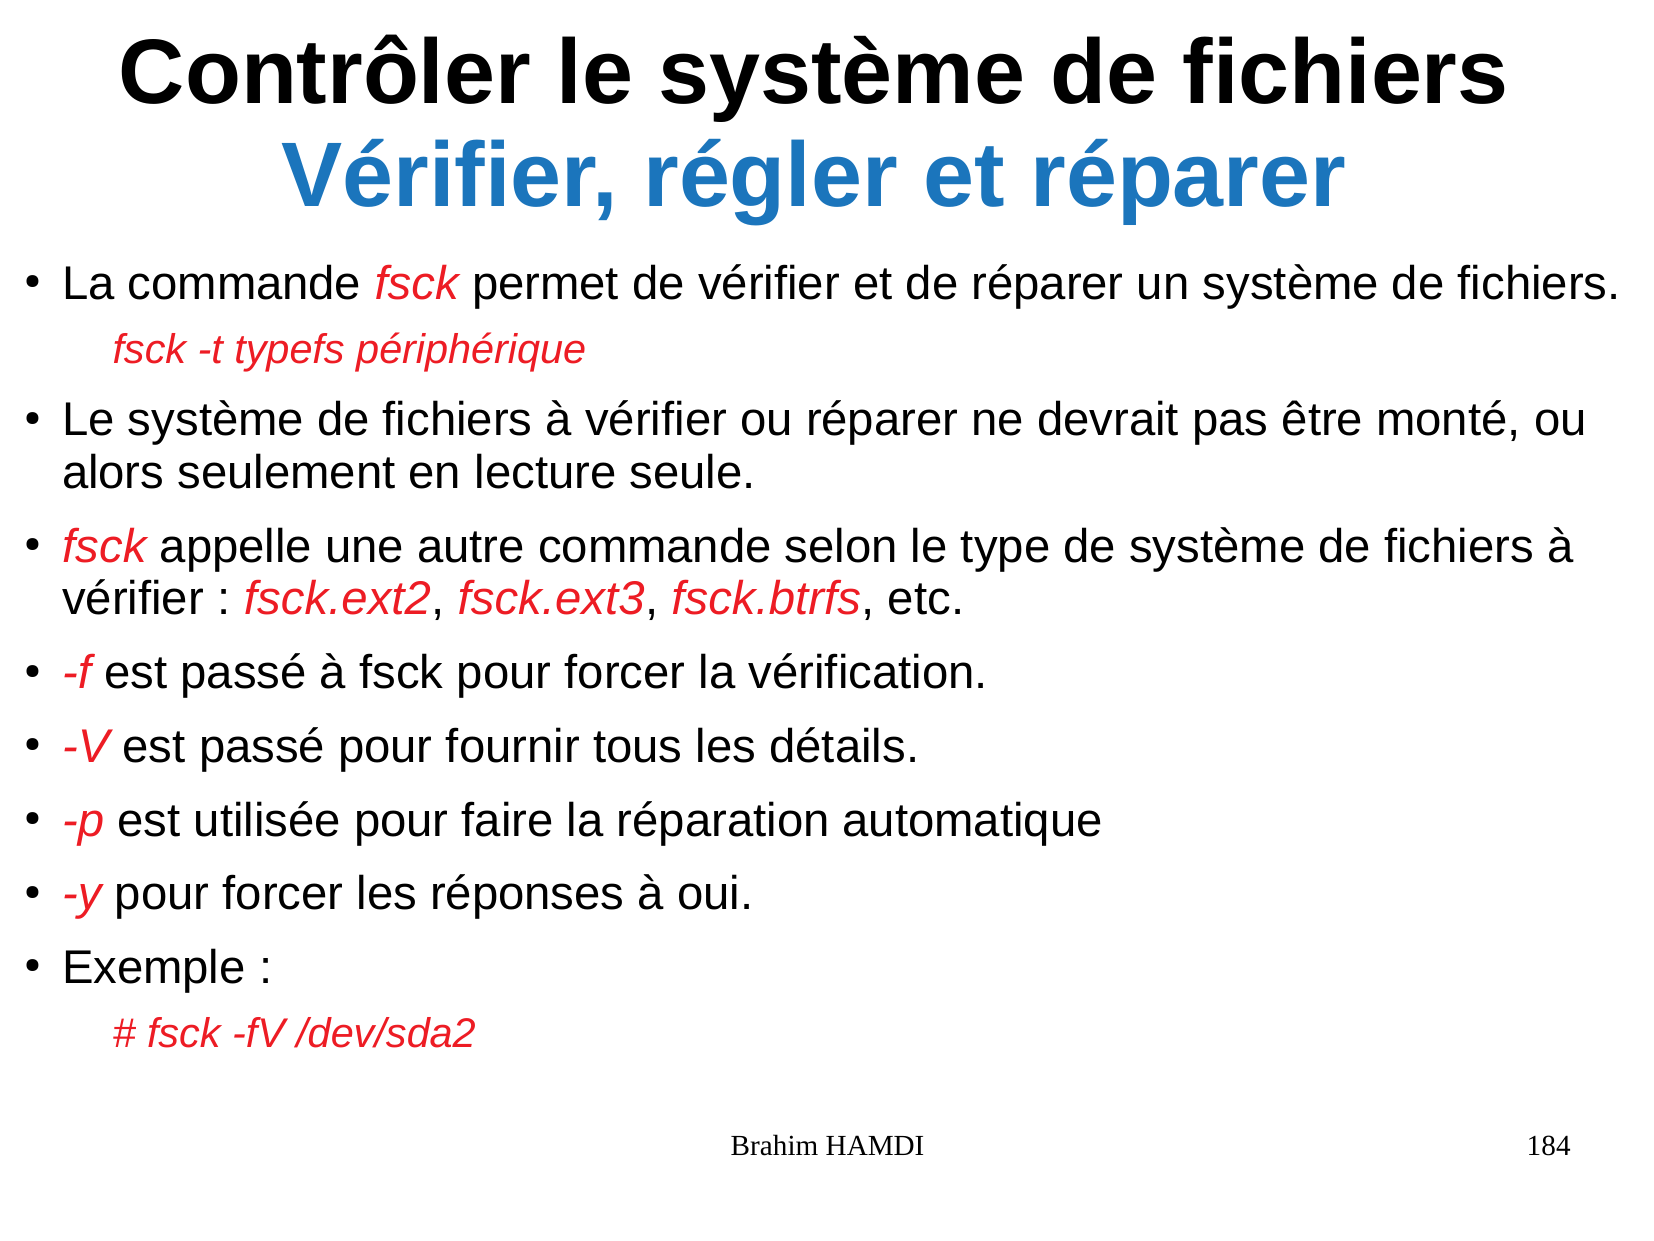

# Contrôler le système de fichiers Vérifier, régler et réparer
La commande fsck permet de vérifier et de réparer un système de fichiers.
fsck -t typefs périphérique
Le système de fichiers à vérifier ou réparer ne devrait pas être monté, ou alors seulement en lecture seule.
fsck appelle une autre commande selon le type de système de fichiers à vérifier : fsck.ext2, fsck.ext3, fsck.btrfs, etc.
-f est passé à fsck pour forcer la vérification.
-V est passé pour fournir tous les détails.
-p est utilisée pour faire la réparation automatique
-y pour forcer les réponses à oui.
Exemple :
# fsck -fV /dev/sda2
Brahim HAMDI
184